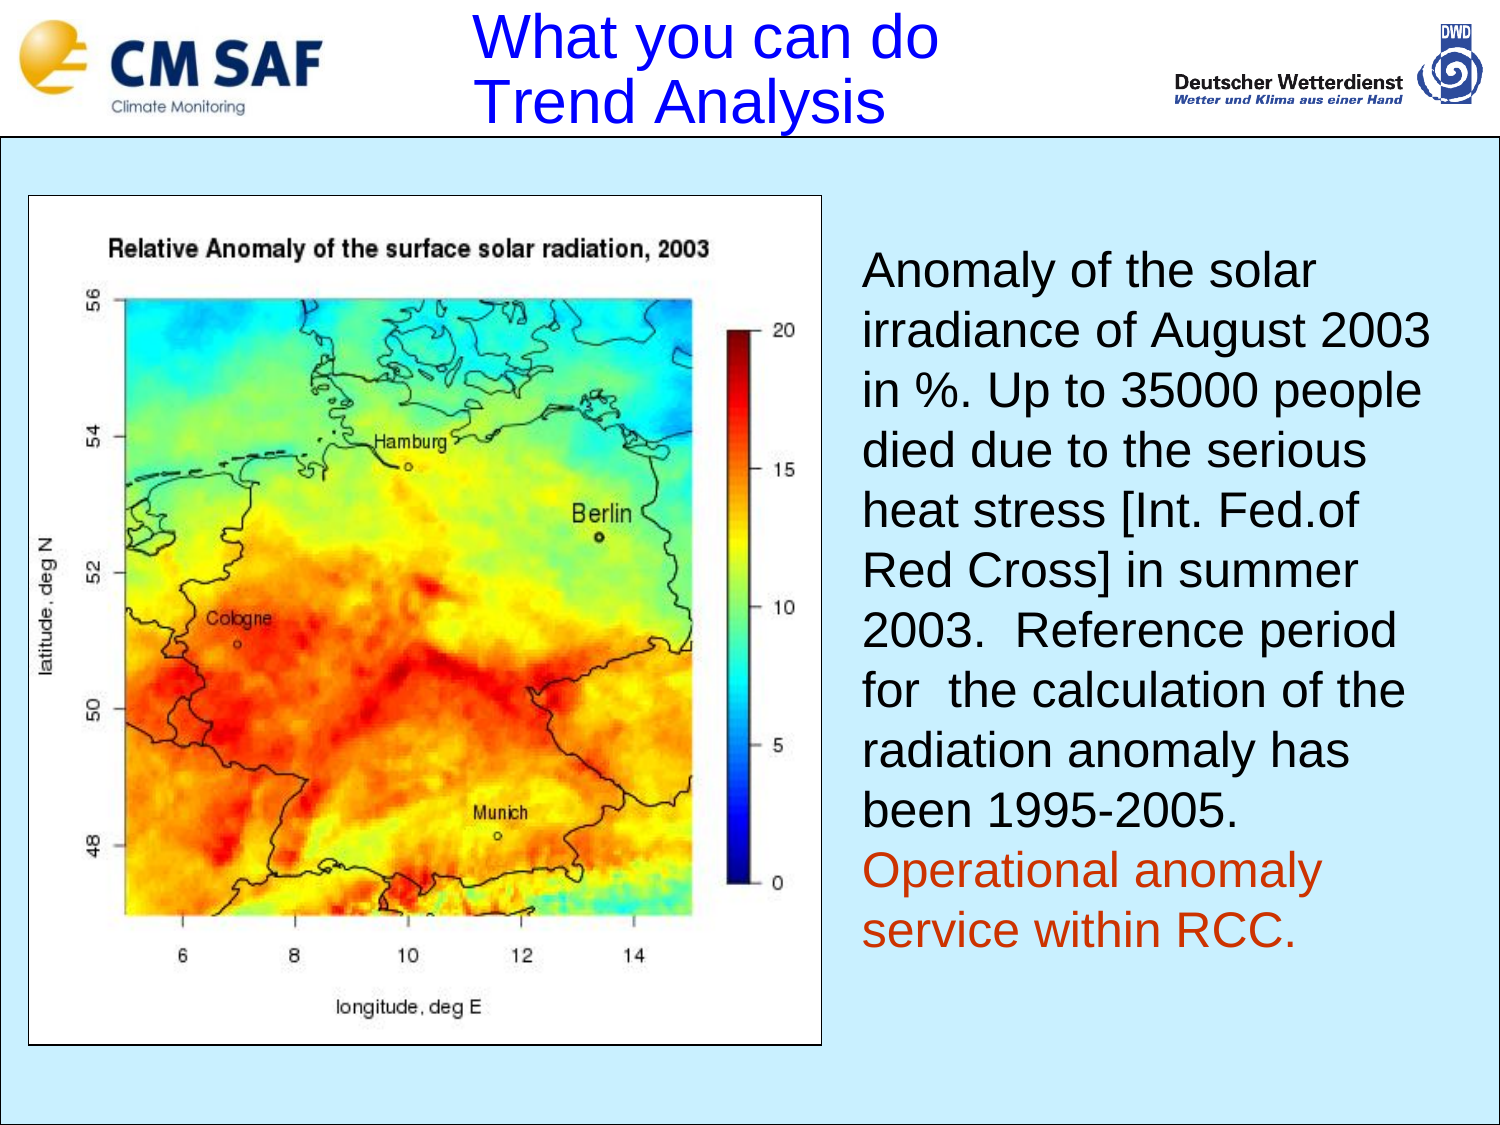

What you can do
Trend Analysis
Anomaly of the solar irradiance of August 2003 in %. Up to 35000 people died due to the serious heat stress [Int. Fed.of Red Cross] in summer 2003. Reference period for the calculation of the radiation anomaly has been 1995-2005.
Operational anomaly service within RCC.